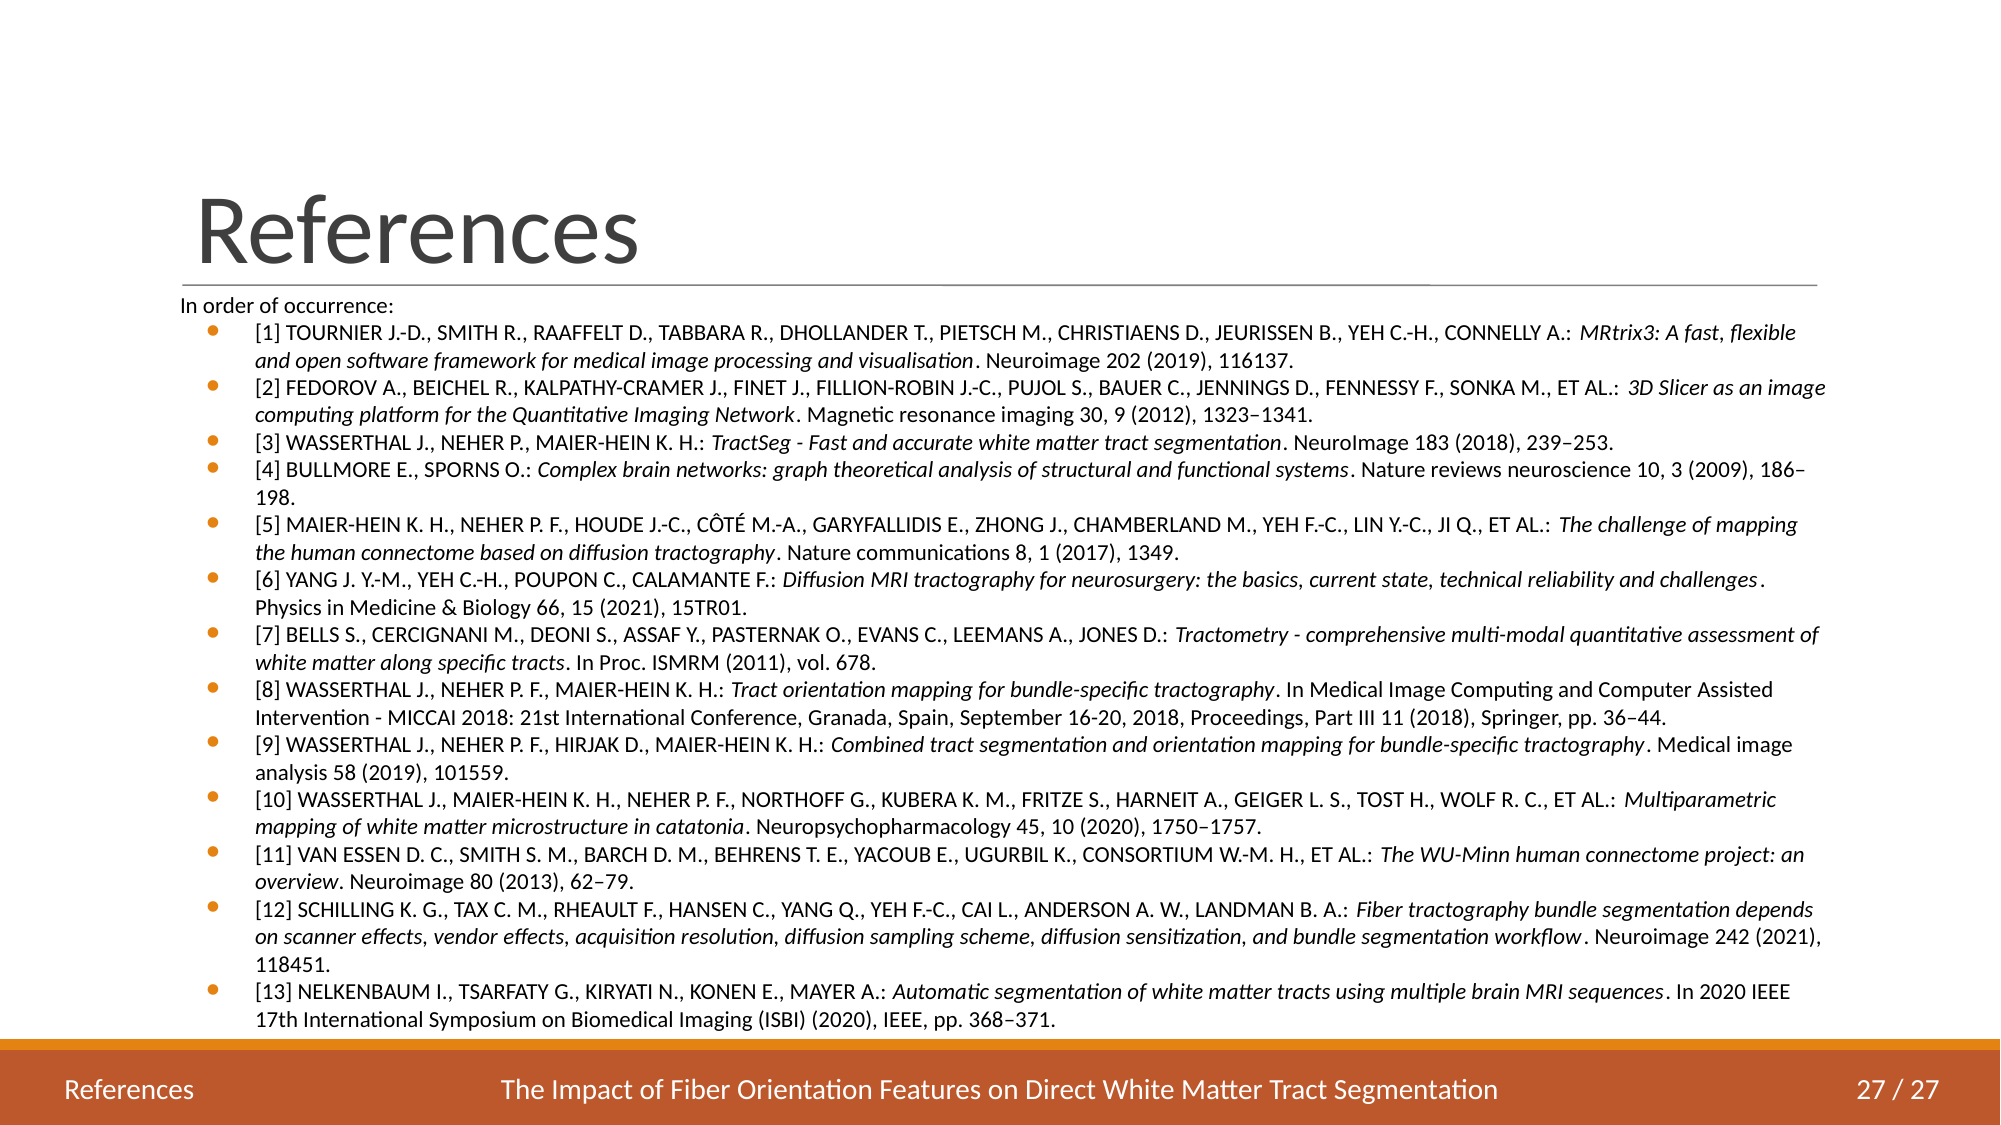

# References
In order of occurrence:
[1] TOURNIER J.-D., SMITH R., RAAFFELT D., TABBARA R., DHOLLANDER T., PIETSCH M., CHRISTIAENS D., JEURISSEN B., YEH C.-H., CONNELLY A.: MRtrix3: A fast, flexible and open software framework for medical image processing and visualisation. Neuroimage 202 (2019), 116137.
[2] FEDOROV A., BEICHEL R., KALPATHY-CRAMER J., FINET J., FILLION-ROBIN J.-C., PUJOL S., BAUER C., JENNINGS D., FENNESSY F., SONKA M., ET AL.: 3D Slicer as an image computing platform for the Quantitative Imaging Network. Magnetic resonance imaging 30, 9 (2012), 1323–1341.
[3] WASSERTHAL J., NEHER P., MAIER-HEIN K. H.: TractSeg - Fast and accurate white matter tract segmentation. NeuroImage 183 (2018), 239–253.
[4] BULLMORE E., SPORNS O.: Complex brain networks: graph theoretical analysis of structural and functional systems. Nature reviews neuroscience 10, 3 (2009), 186–198.
[5] MAIER-HEIN K. H., NEHER P. F., HOUDE J.-C., CÔTÉ M.-A., GARYFALLIDIS E., ZHONG J., CHAMBERLAND M., YEH F.-C., LIN Y.-C., JI Q., ET AL.: The challenge of mapping the human connectome based on diffusion tractography. Nature communications 8, 1 (2017), 1349.
[6] YANG J. Y.-M., YEH C.-H., POUPON C., CALAMANTE F.: Diffusion MRI tractography for neurosurgery: the basics, current state, technical reliability and challenges. Physics in Medicine & Biology 66, 15 (2021), 15TR01.
[7] BELLS S., CERCIGNANI M., DEONI S., ASSAF Y., PASTERNAK O., EVANS C., LEEMANS A., JONES D.: Tractometry - comprehensive multi-modal quantitative assessment of white matter along specific tracts. In Proc. ISMRM (2011), vol. 678.
[8] WASSERTHAL J., NEHER P. F., MAIER-HEIN K. H.: Tract orientation mapping for bundle-specific tractography. In Medical Image Computing and Computer Assisted Intervention - MICCAI 2018: 21st International Conference, Granada, Spain, September 16-20, 2018, Proceedings, Part III 11 (2018), Springer, pp. 36–44.
[9] WASSERTHAL J., NEHER P. F., HIRJAK D., MAIER-HEIN K. H.: Combined tract segmentation and orientation mapping for bundle-specific tractography. Medical image analysis 58 (2019), 101559.
[10] WASSERTHAL J., MAIER-HEIN K. H., NEHER P. F., NORTHOFF G., KUBERA K. M., FRITZE S., HARNEIT A., GEIGER L. S., TOST H., WOLF R. C., ET AL.: Multiparametric mapping of white matter microstructure in catatonia. Neuropsychopharmacology 45, 10 (2020), 1750–1757.
[11] VAN ESSEN D. C., SMITH S. M., BARCH D. M., BEHRENS T. E., YACOUB E., UGURBIL K., CONSORTIUM W.-M. H., ET AL.: The WU-Minn human connectome project: an overview. Neuroimage 80 (2013), 62–79.
[12] SCHILLING K. G., TAX C. M., RHEAULT F., HANSEN C., YANG Q., YEH F.-C., CAI L., ANDERSON A. W., LANDMAN B. A.: Fiber tractography bundle segmentation depends on scanner effects, vendor effects, acquisition resolution, diffusion sampling scheme, diffusion sensitization, and bundle segmentation workflow. Neuroimage 242 (2021), 118451.
[13] NELKENBAUM I., TSARFATY G., KIRYATI N., KONEN E., MAYER A.: Automatic segmentation of white matter tracts using multiple brain MRI sequences. In 2020 IEEE 17th International Symposium on Biomedical Imaging (ISBI) (2020), IEEE, pp. 368–371.
References
The Impact of Fiber Orientation Features on Direct White Matter Tract Segmentation